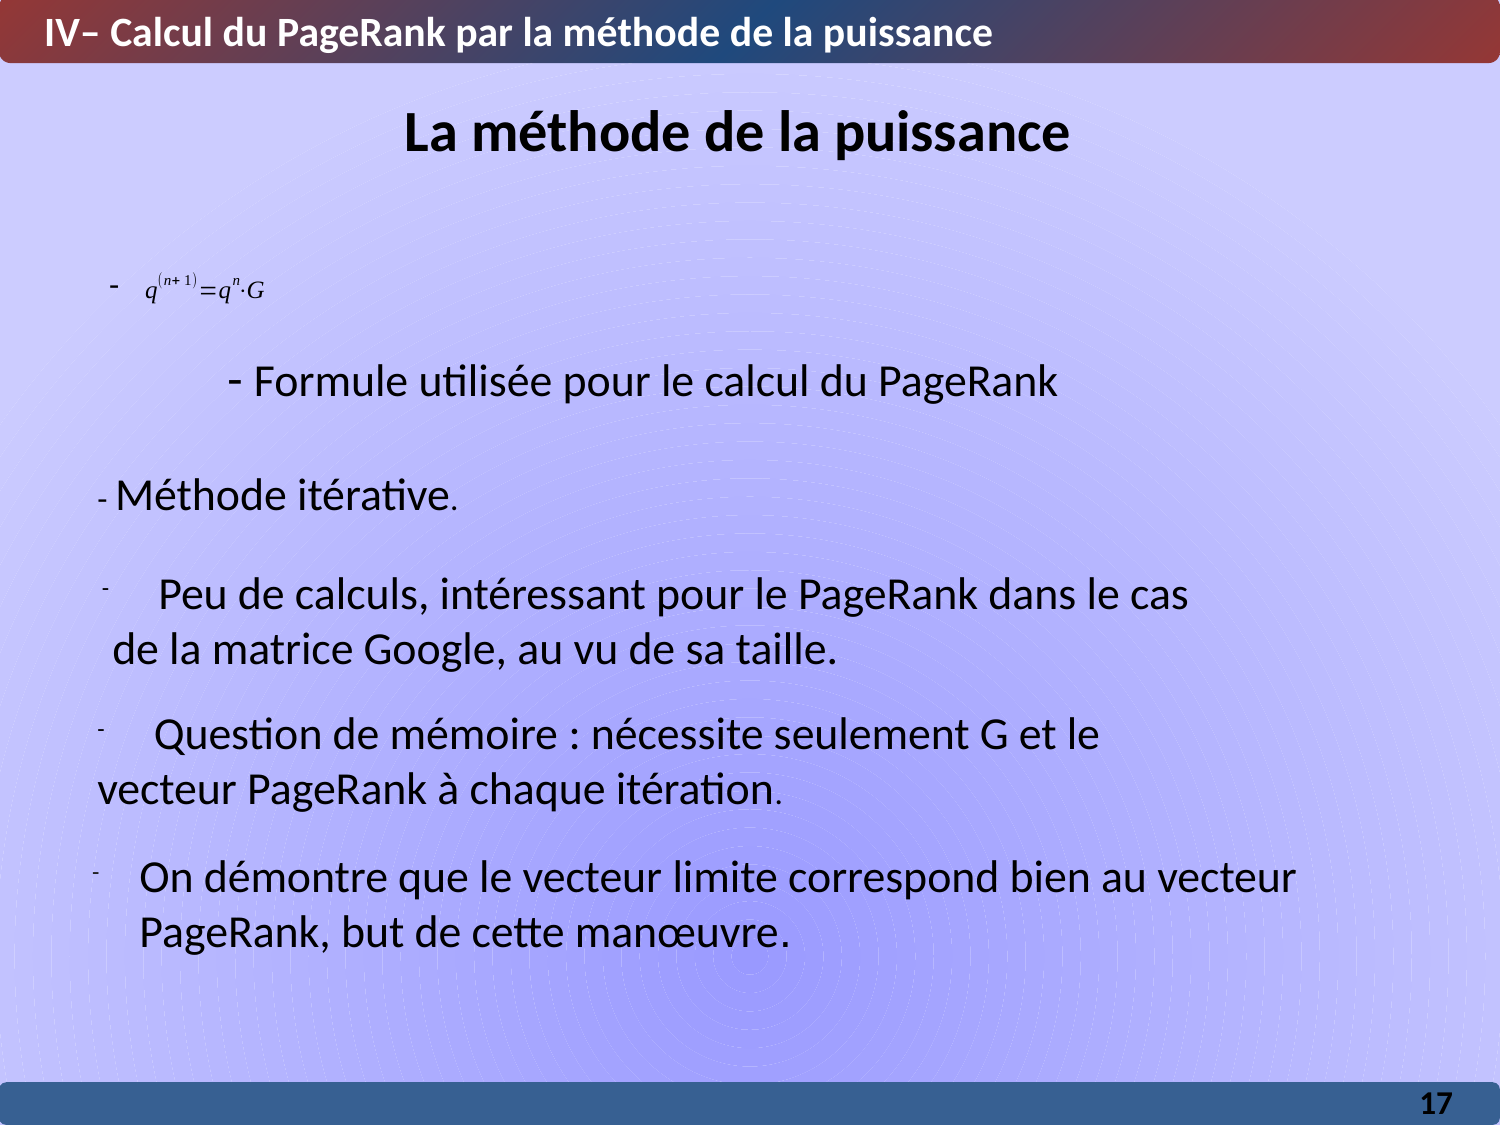

IV– Calcul du PageRank par la méthode de la puissance
La méthode de la puissance
-
- Formule utilisée pour le calcul du PageRank
- Méthode itérative.
Peu de calculs, intéressant pour le PageRank dans le cas
 de la matrice Google, au vu de sa taille.
Question de mémoire : nécessite seulement G et le
vecteur PageRank à chaque itération.
On démontre que le vecteur limite correspond bien au vecteur
PageRank, but de cette manœuvre.